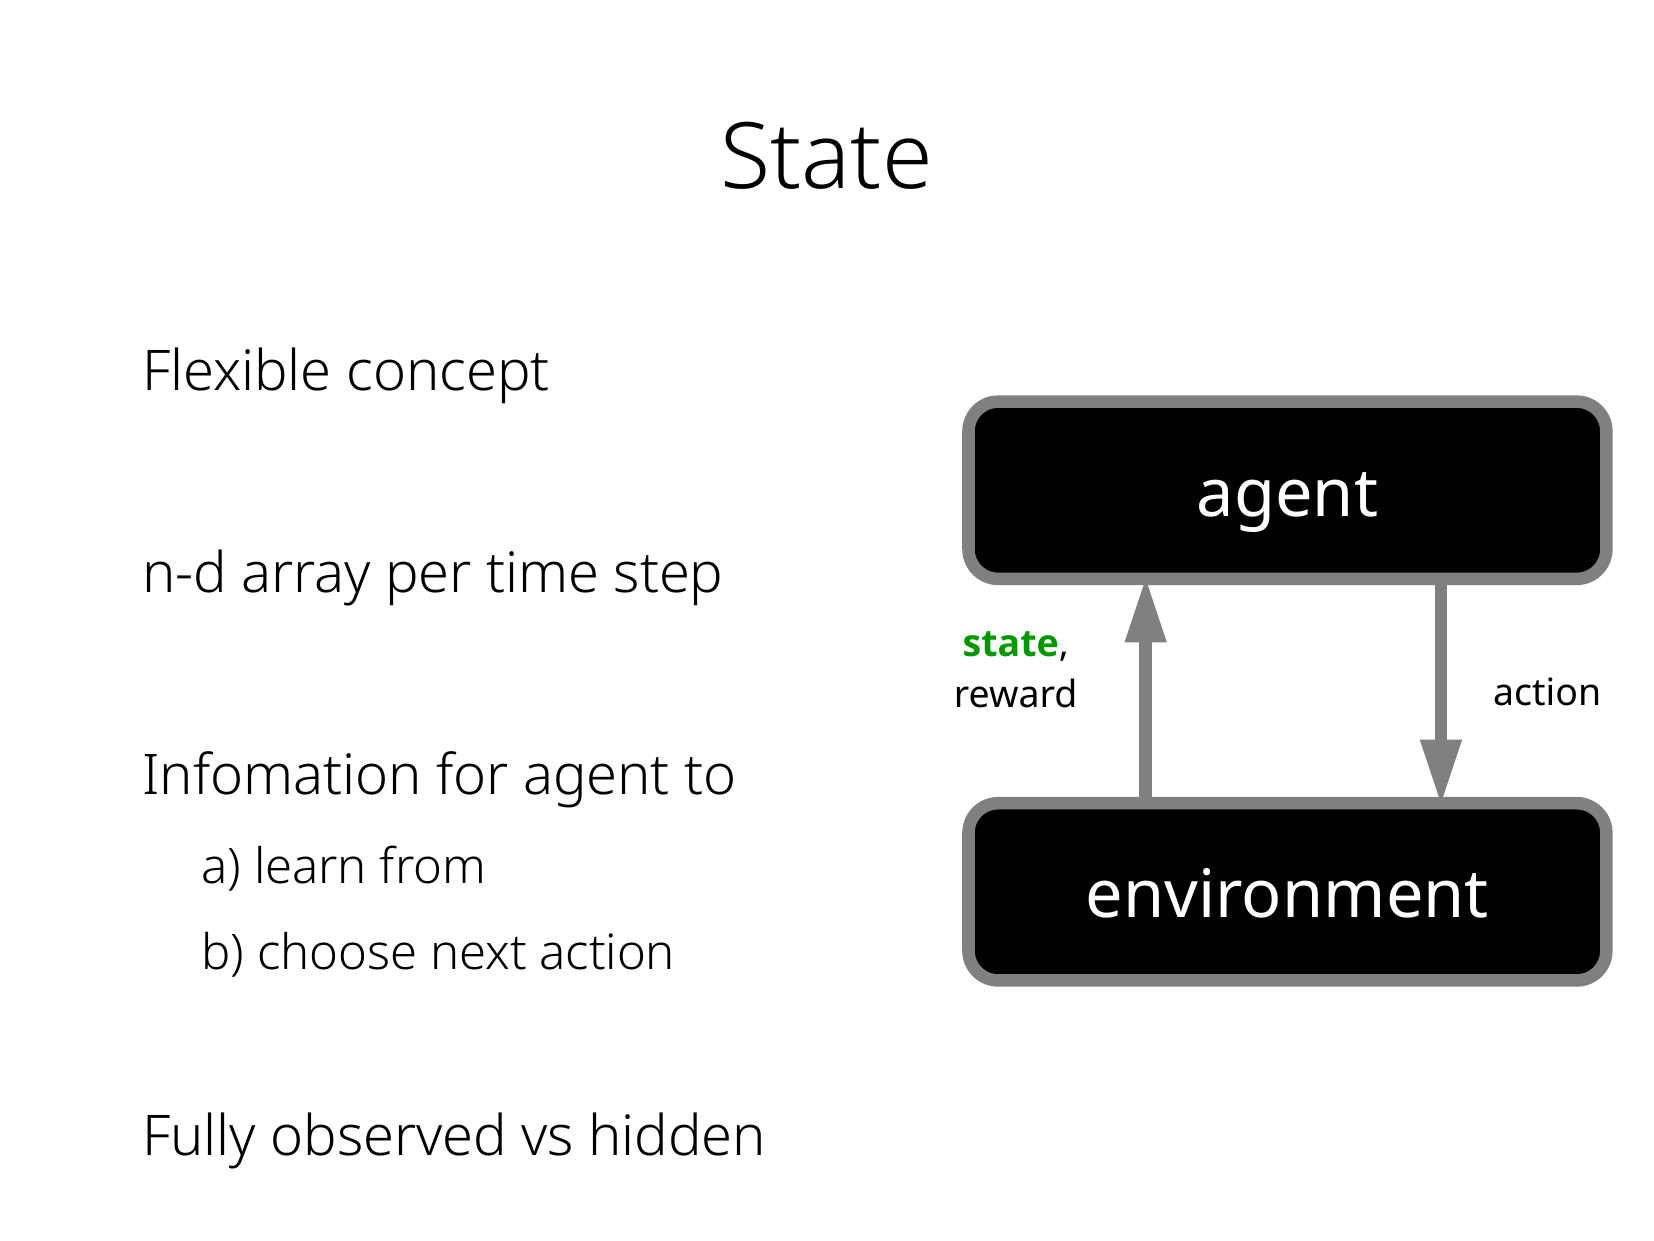

# State
Flexible concept
n-d array per time step
Infomation for agent to
a) learn from
b) choose next action
Fully observed vs hidden
agent
state,
reward
action
environment